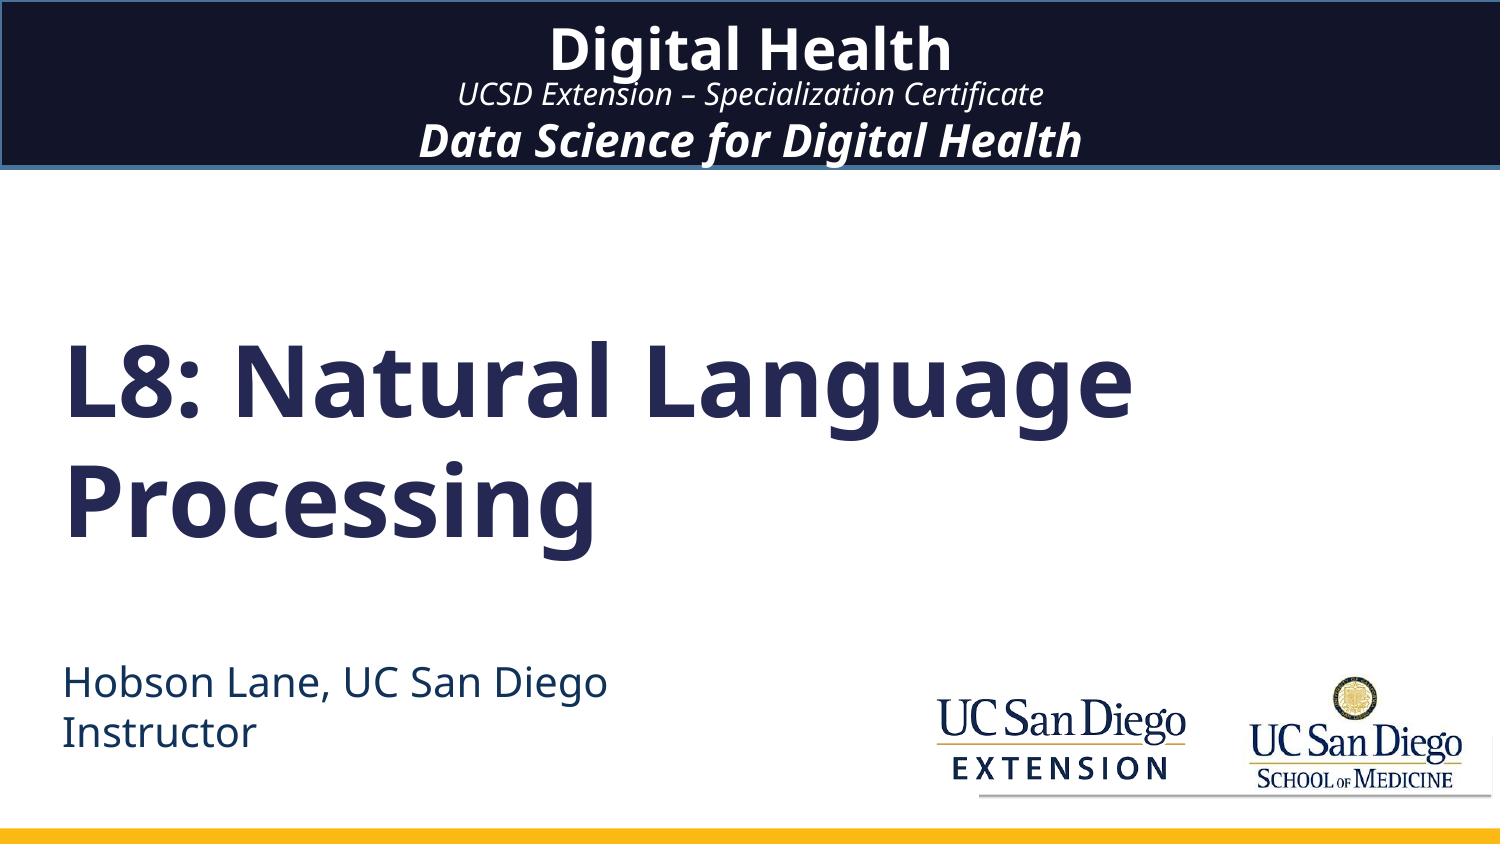

Digital Health
UCSD Extension – Specialization Certificate
Data Science for Digital Health
# L8: Natural Language Processing
Hobson Lane, UC San Diego
Instructor